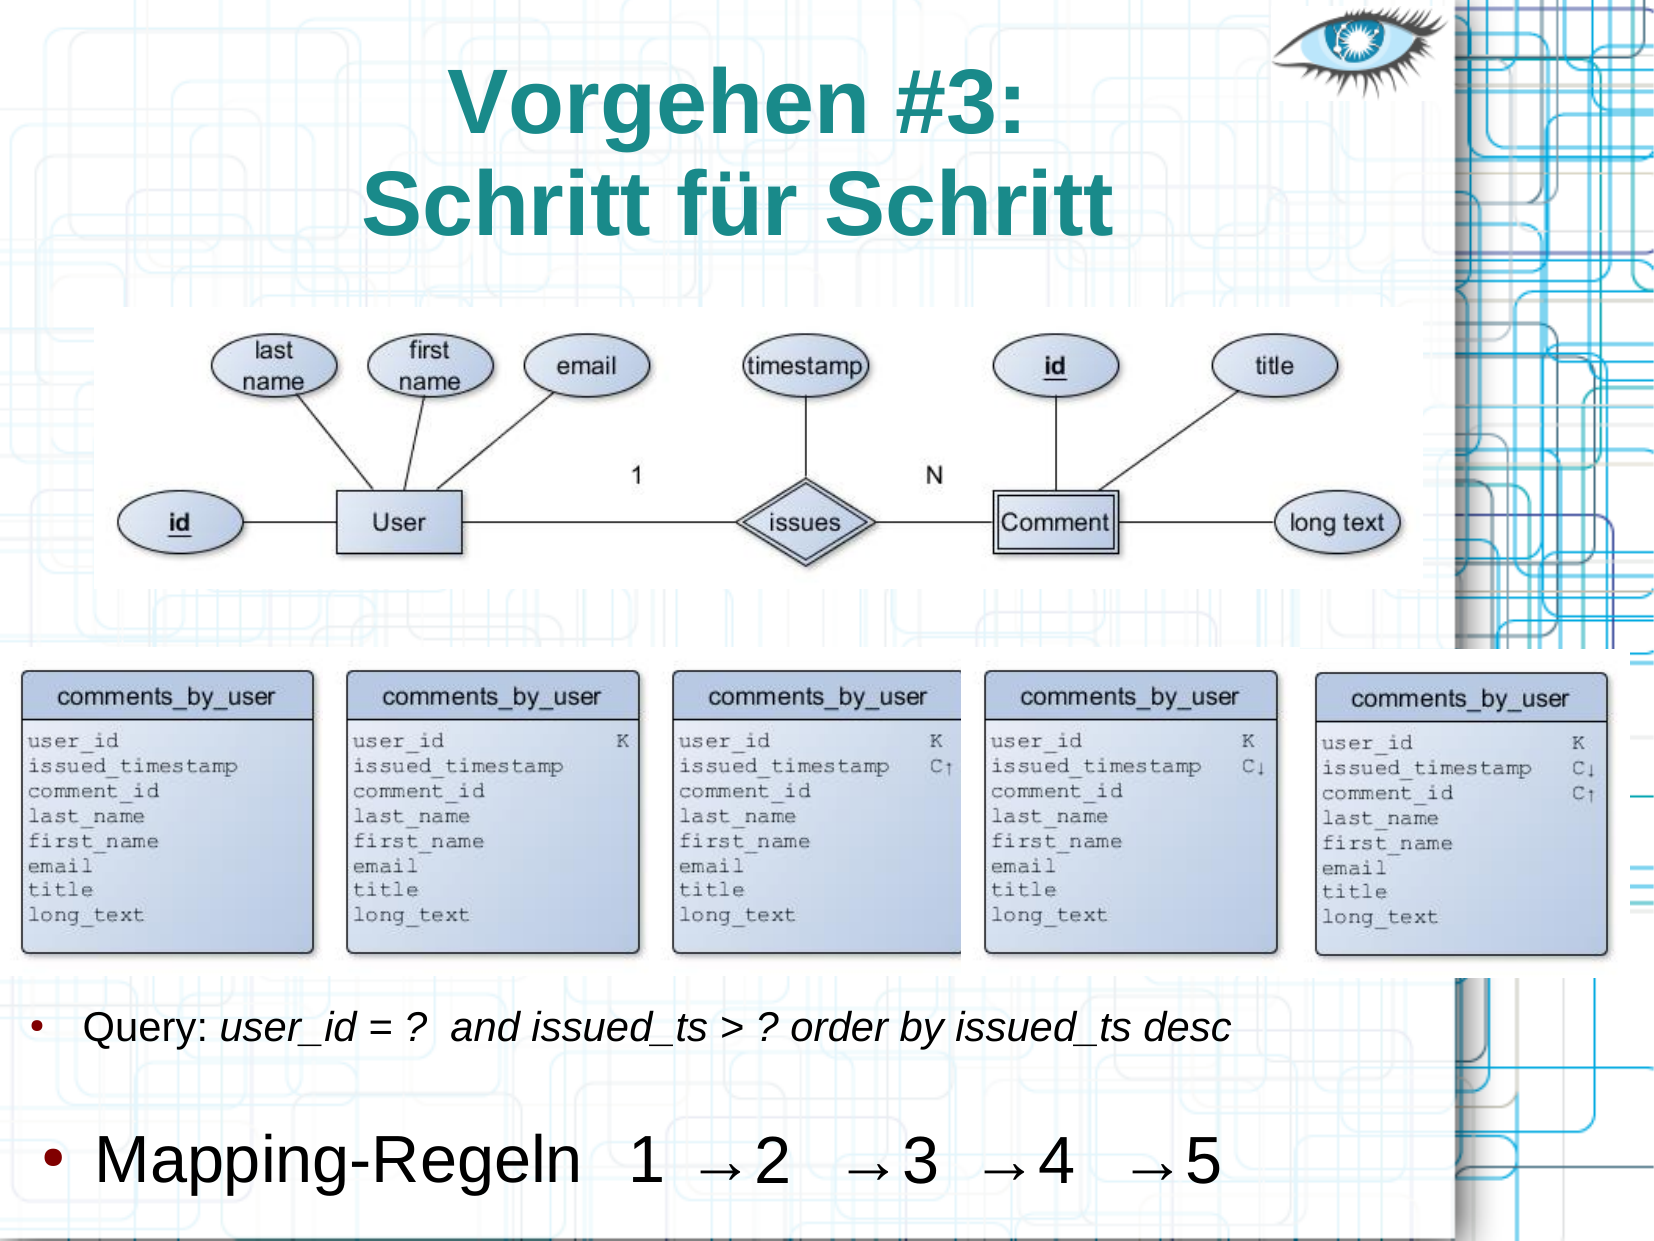

# Vorgehen #3: Schritt für Schritt
Query: user_id = ? and issued_ts > ? order by issued_ts desc
1
→2
→3
→4
→5
Mapping-Regeln